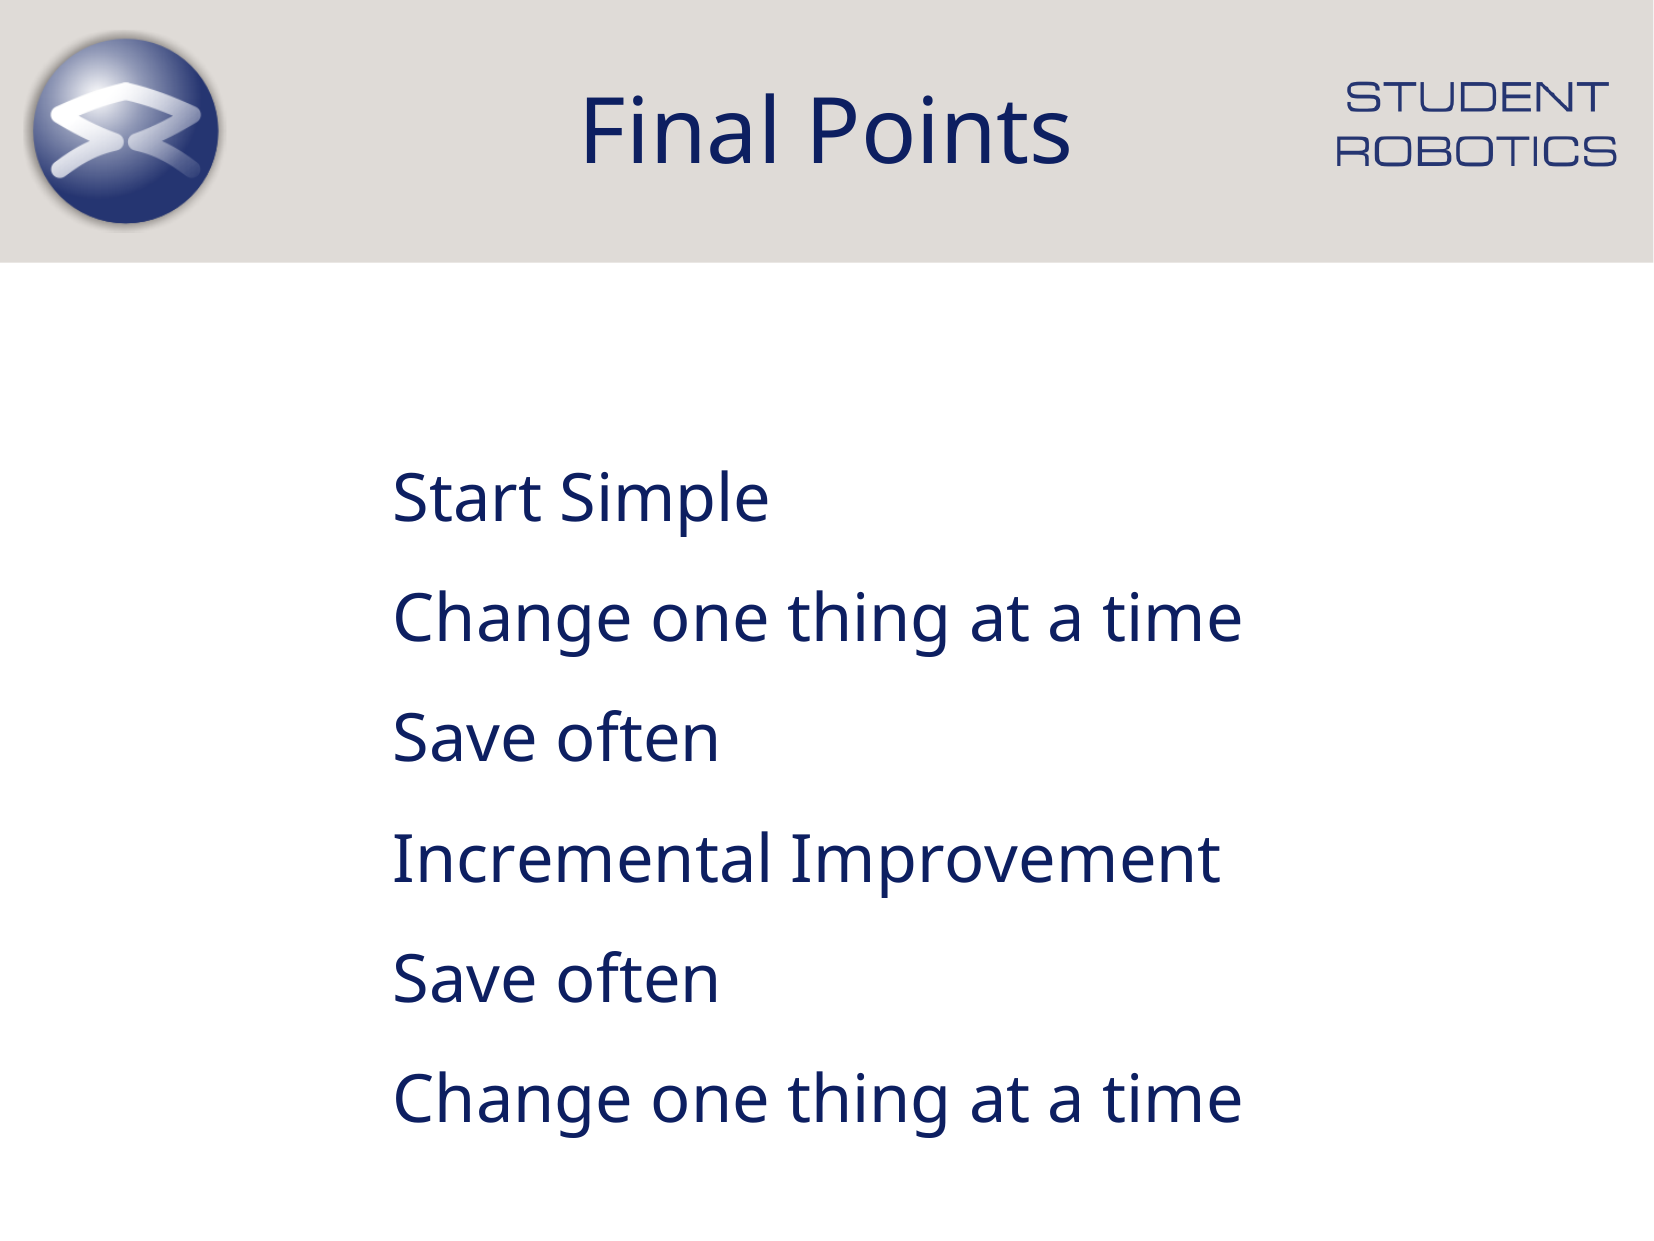

# Final Points
Start Simple
Change one thing at a time
Save often
Incremental Improvement
Save often
Change one thing at a time